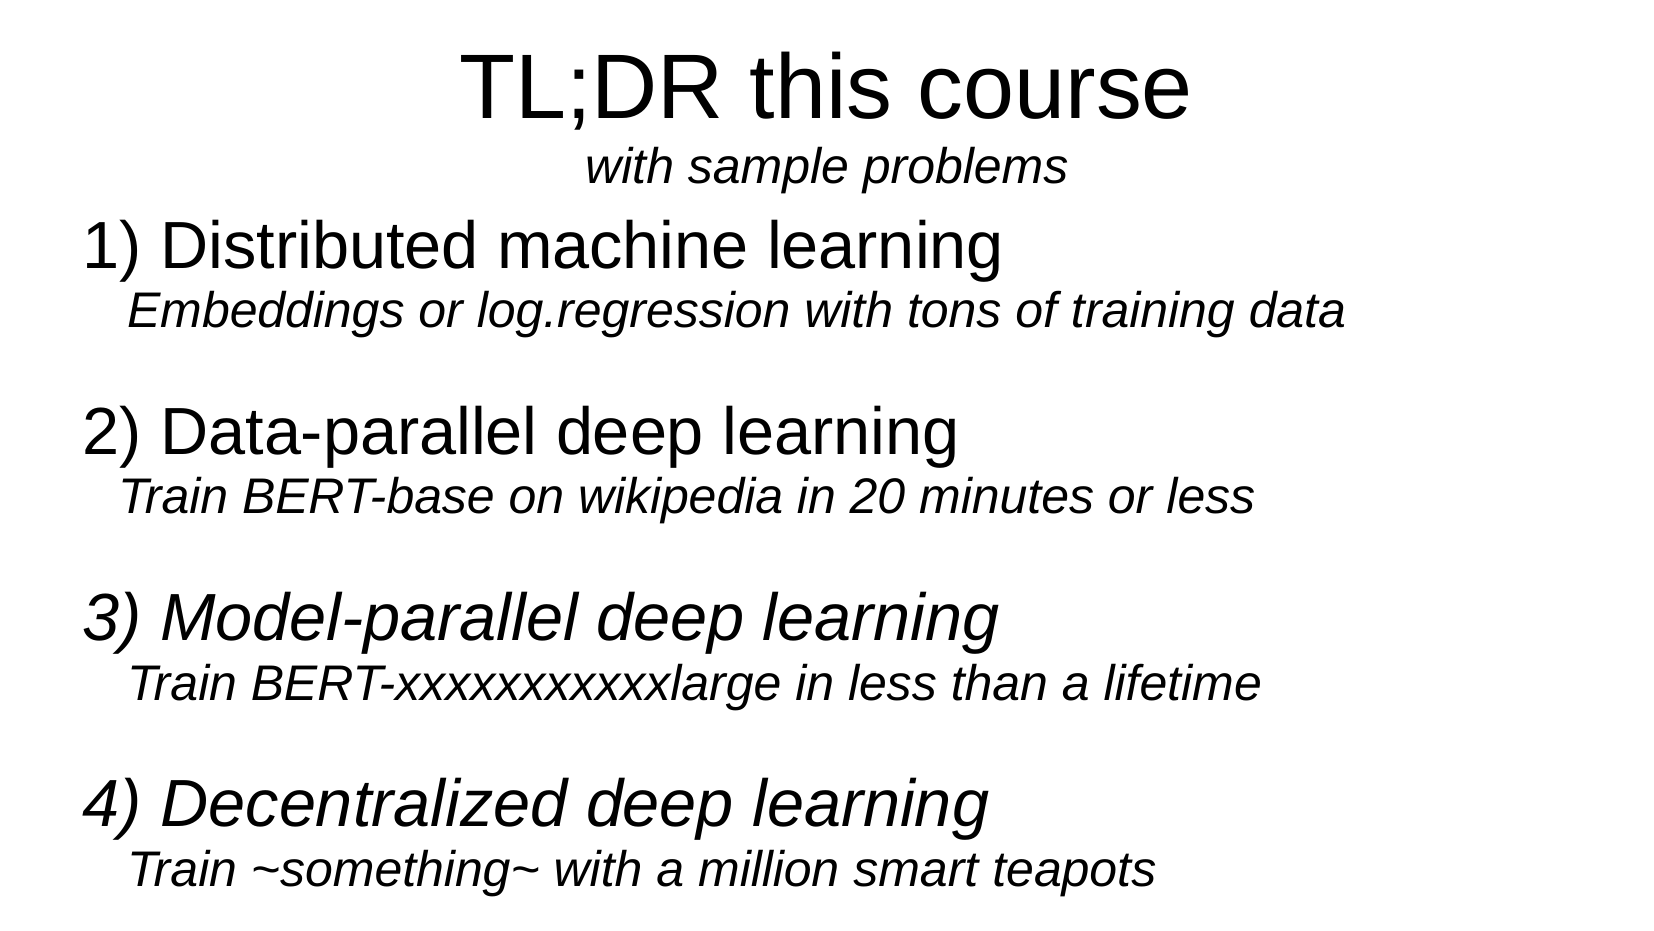

# TL;DR this course with sample problems
 Distributed machine learning
Embeddings or log.regression with tons of training data
 Data-parallel deep learning
Train BERT-base on wikipedia in 20 minutes or less
 Model-parallel deep learning
Train BERT-xxxxxxxxxxxlarge in less than a lifetime
 Decentralized deep learning
Train ~something~ with a million smart teapots